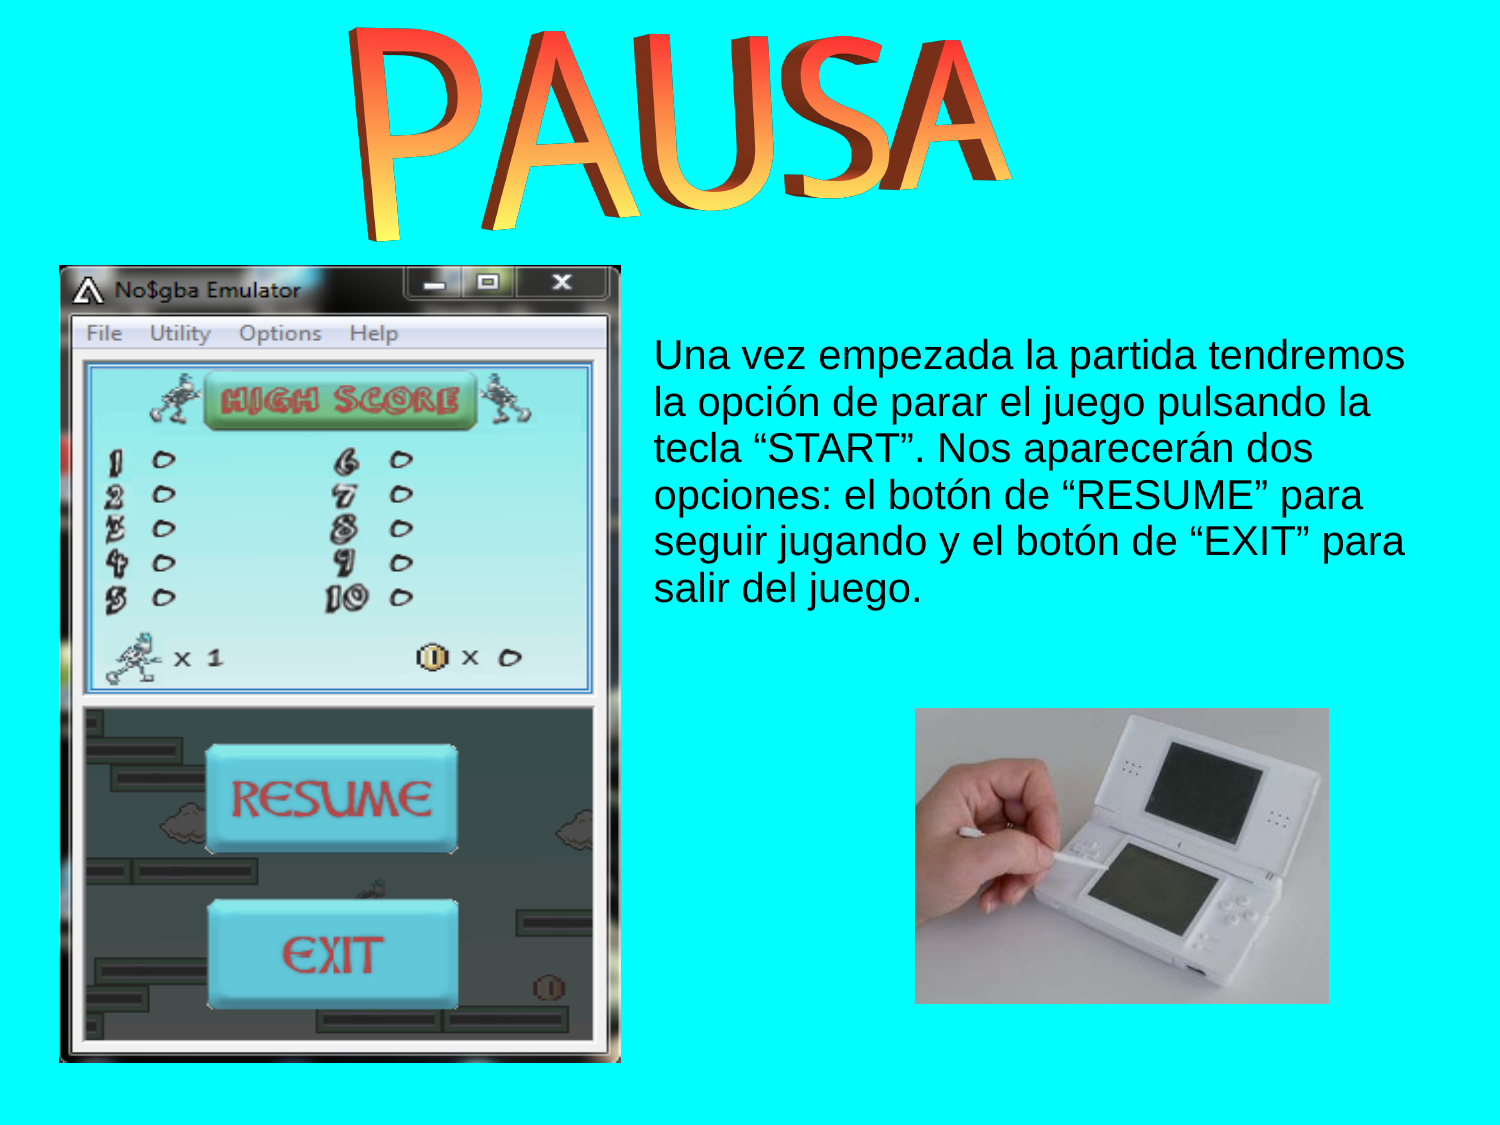

PAUSA
Una vez empezada la partida tendremos la opción de parar el juego pulsando la tecla “START”. Nos aparecerán dos opciones: el botón de “RESUME” para seguir jugando y el botón de “EXIT” para salir del juego.